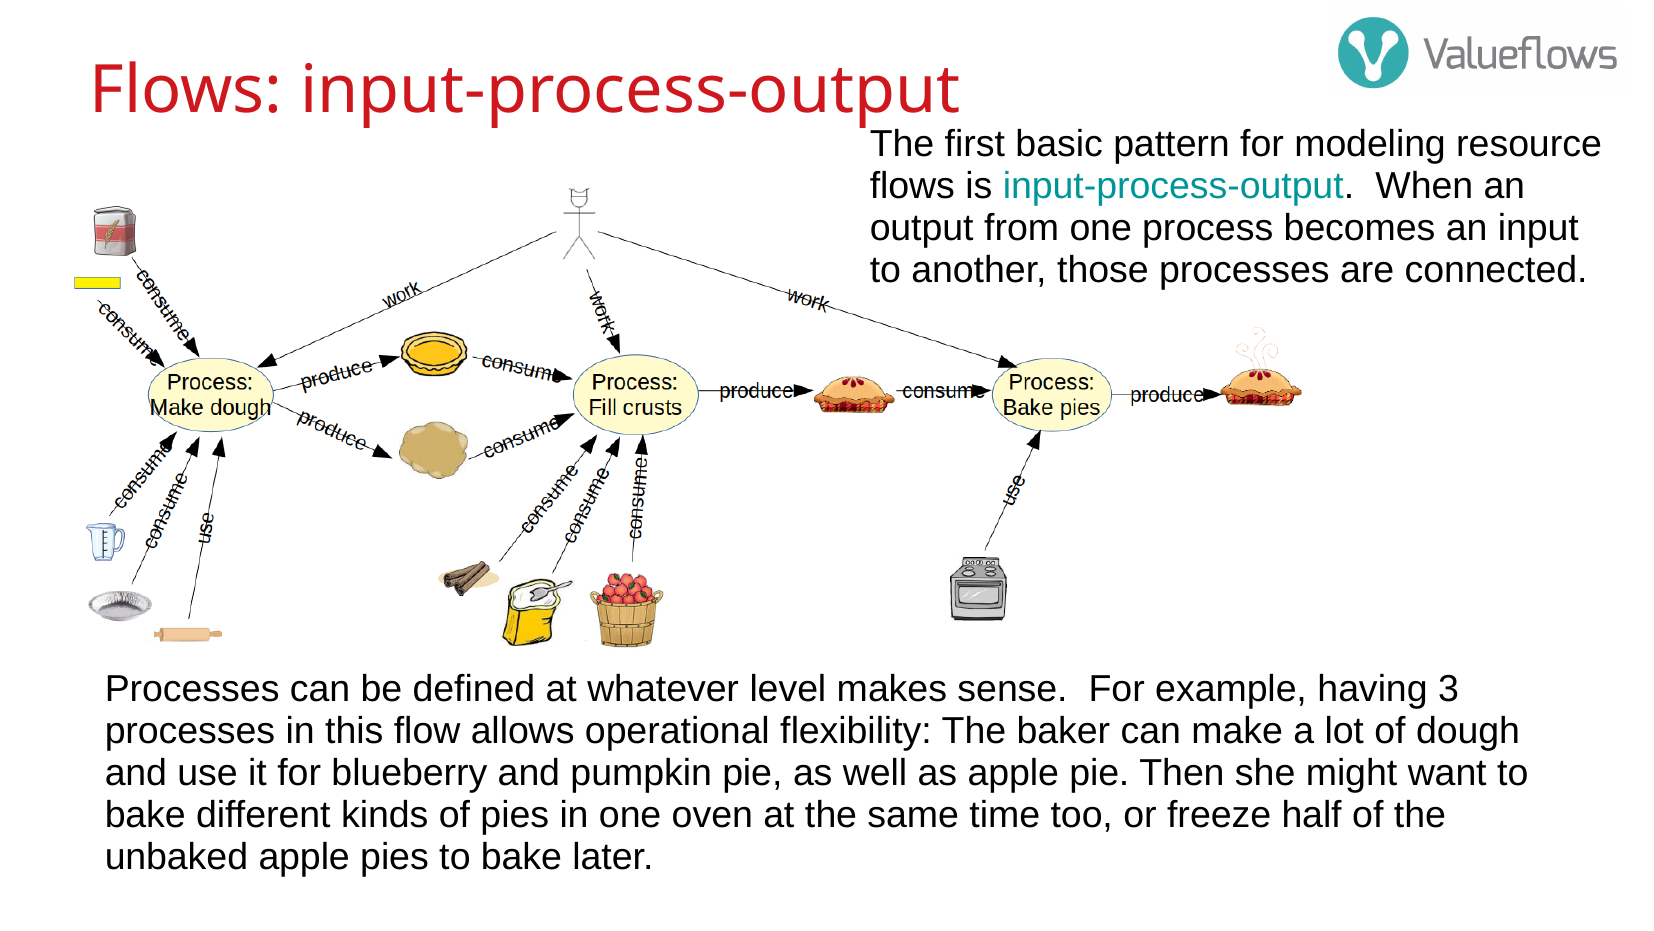

Flows: input-process-output
The first basic pattern for modeling resource flows is input-process-output. When an output from one process becomes an input to another, those processes are connected.
Processes can be defined at whatever level makes sense. For example, having 3 processes in this flow allows operational flexibility: The baker can make a lot of dough and use it for blueberry and pumpkin pie, as well as apple pie. Then she might want to bake different kinds of pies in one oven at the same time too, or freeze half of the unbaked apple pies to bake later.